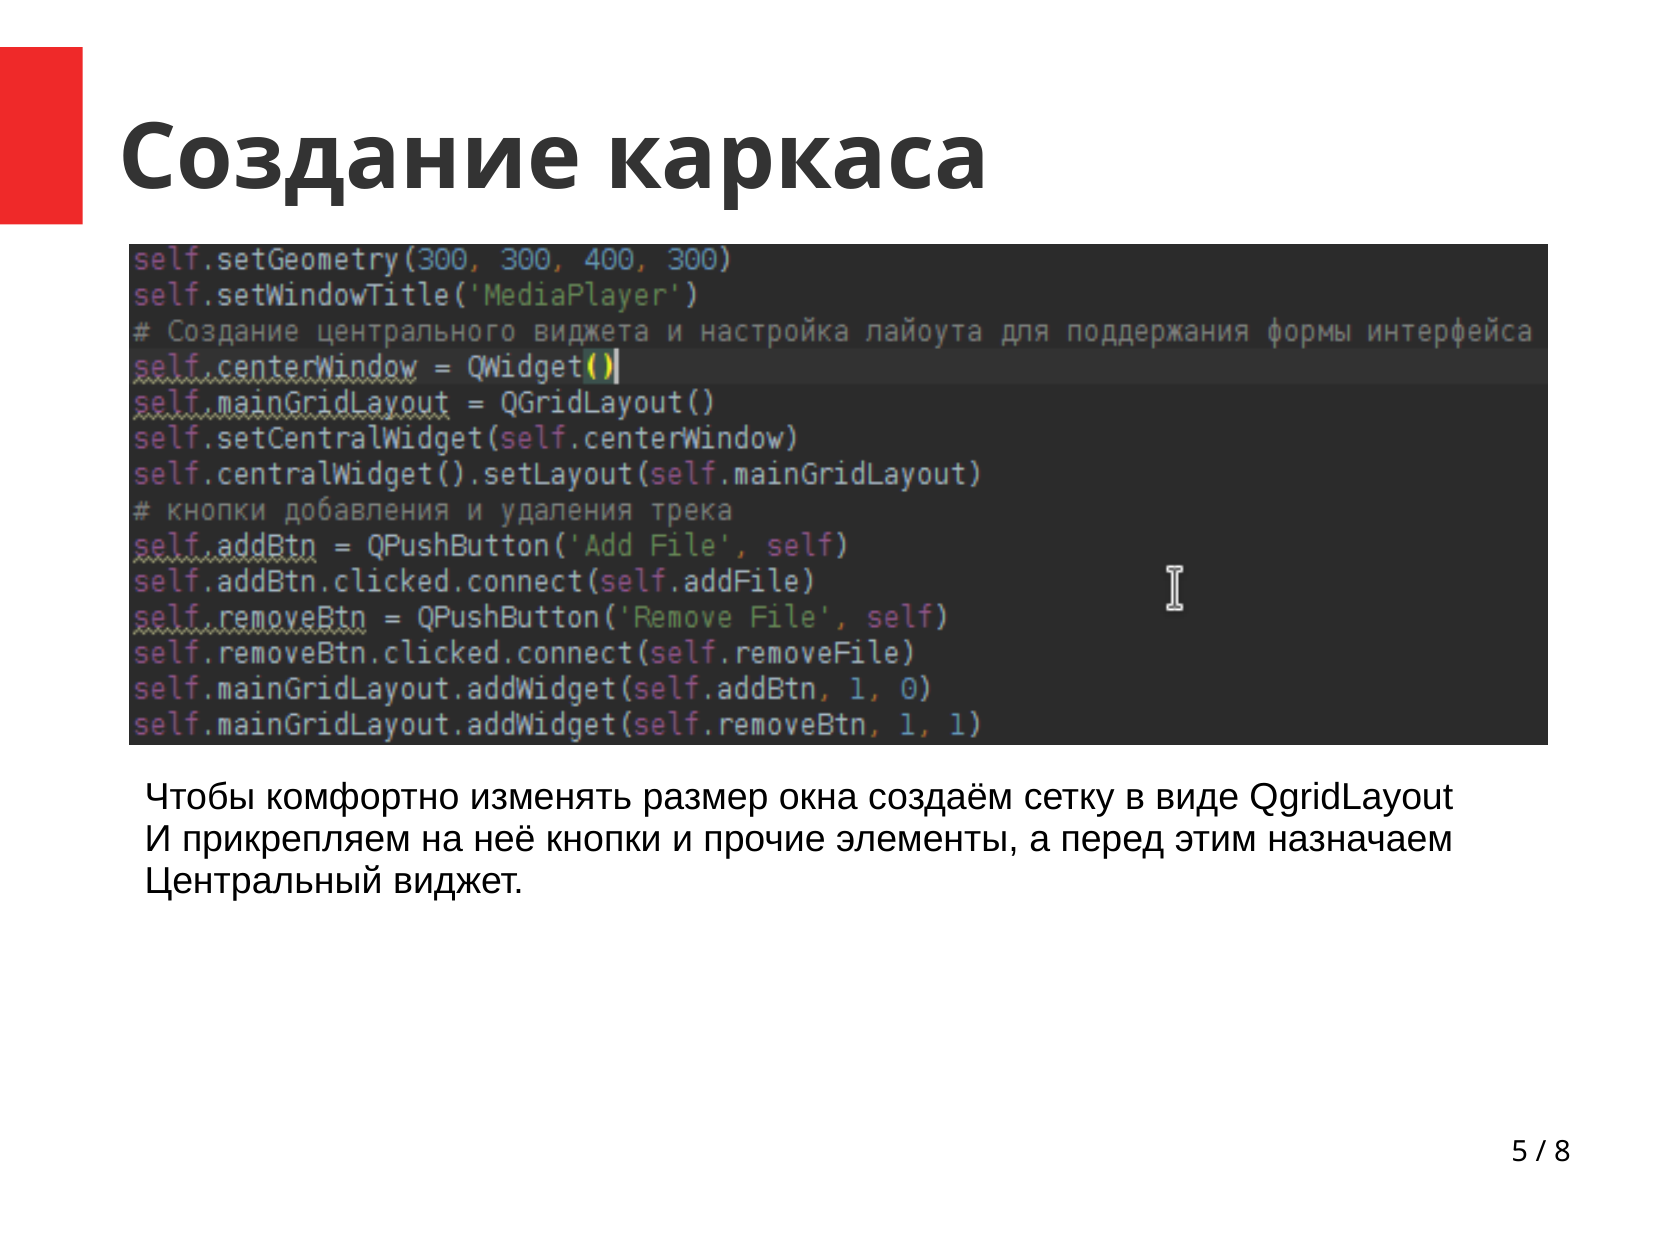

# Создание каркаса
Чтобы комфортно изменять размер окна создаём сетку в виде QgridLayout
И прикрепляем на неё кнопки и прочие элементы, а перед этим назначаем
Центральный виджет.
5